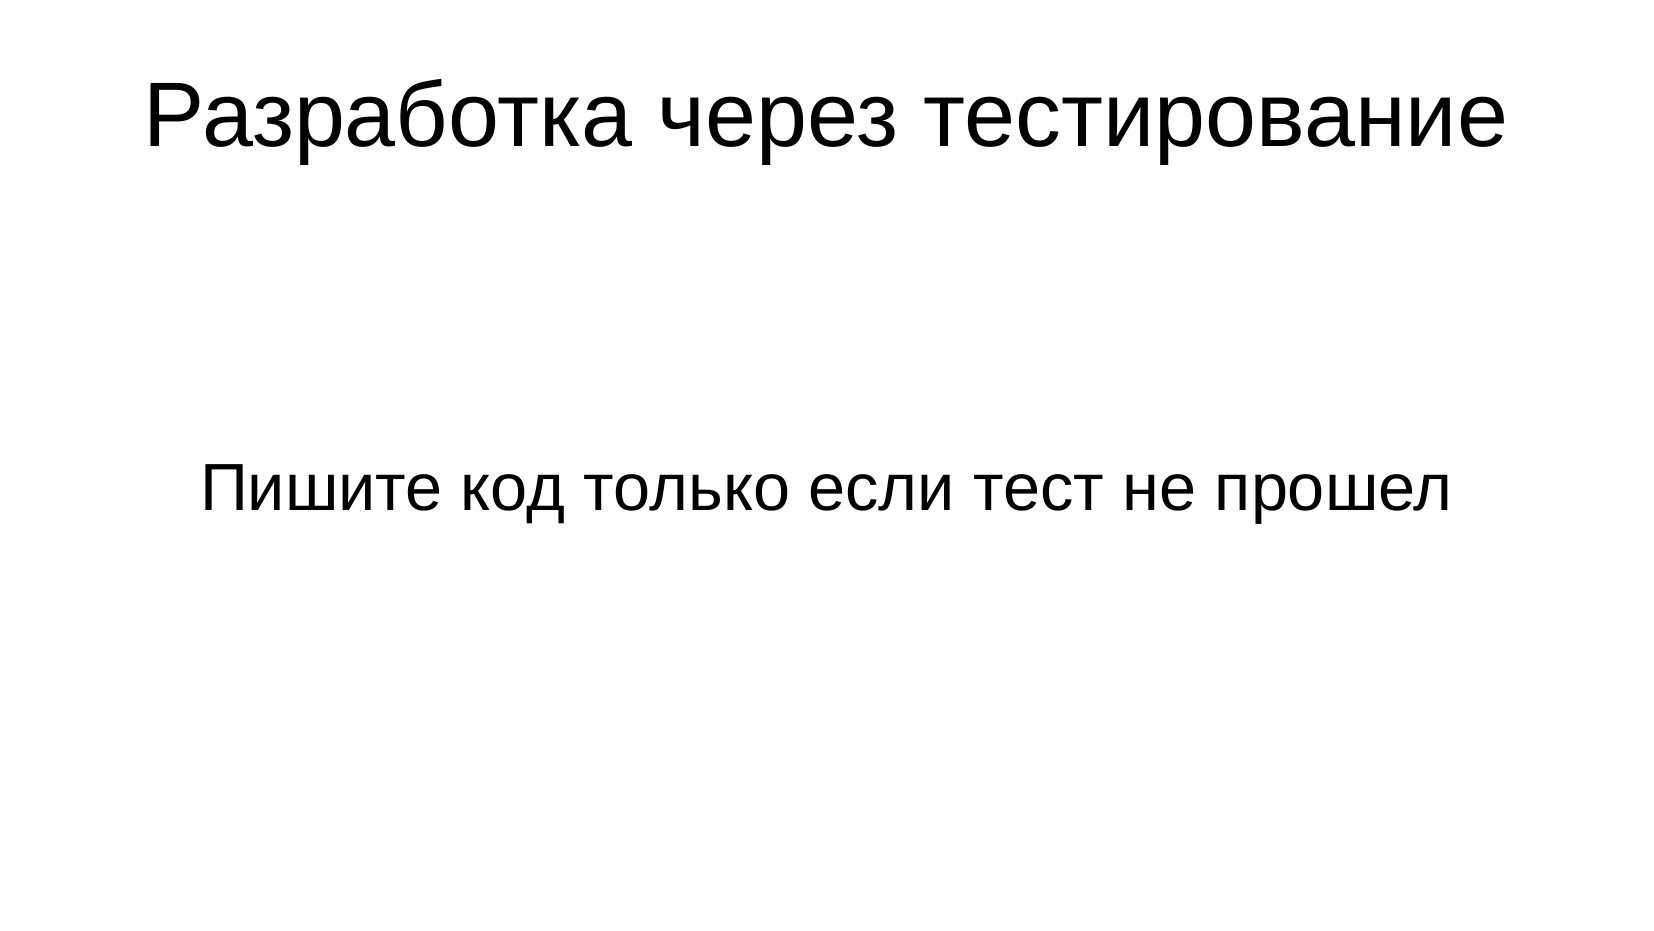

# Разработка через тестирование
Пишите код только если тест не прошел